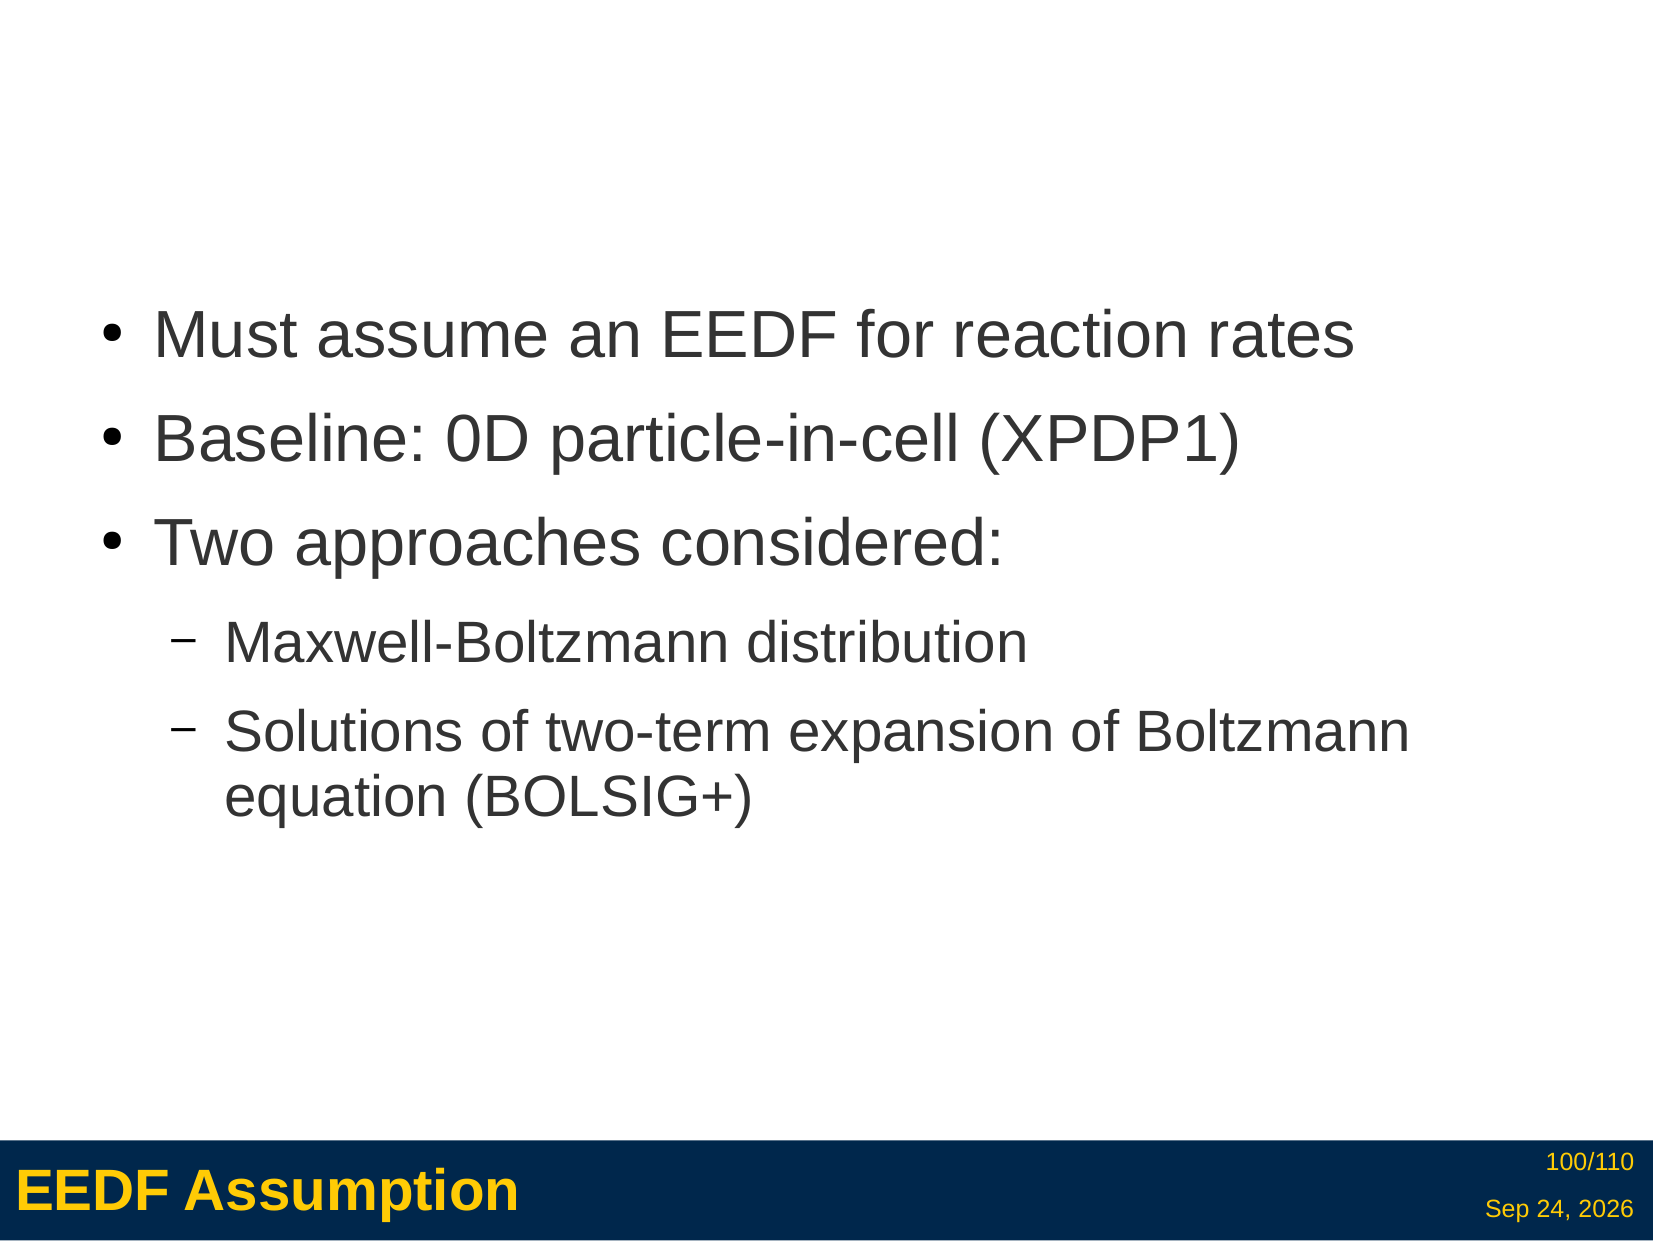

Must assume an EEDF for reaction rates
Baseline: 0D particle-in-cell (XPDP1)
Two approaches considered:
Maxwell-Boltzmann distribution
Solutions of two-term expansion of Boltzmann equation (BOLSIG+)
# EEDF Assumption
100